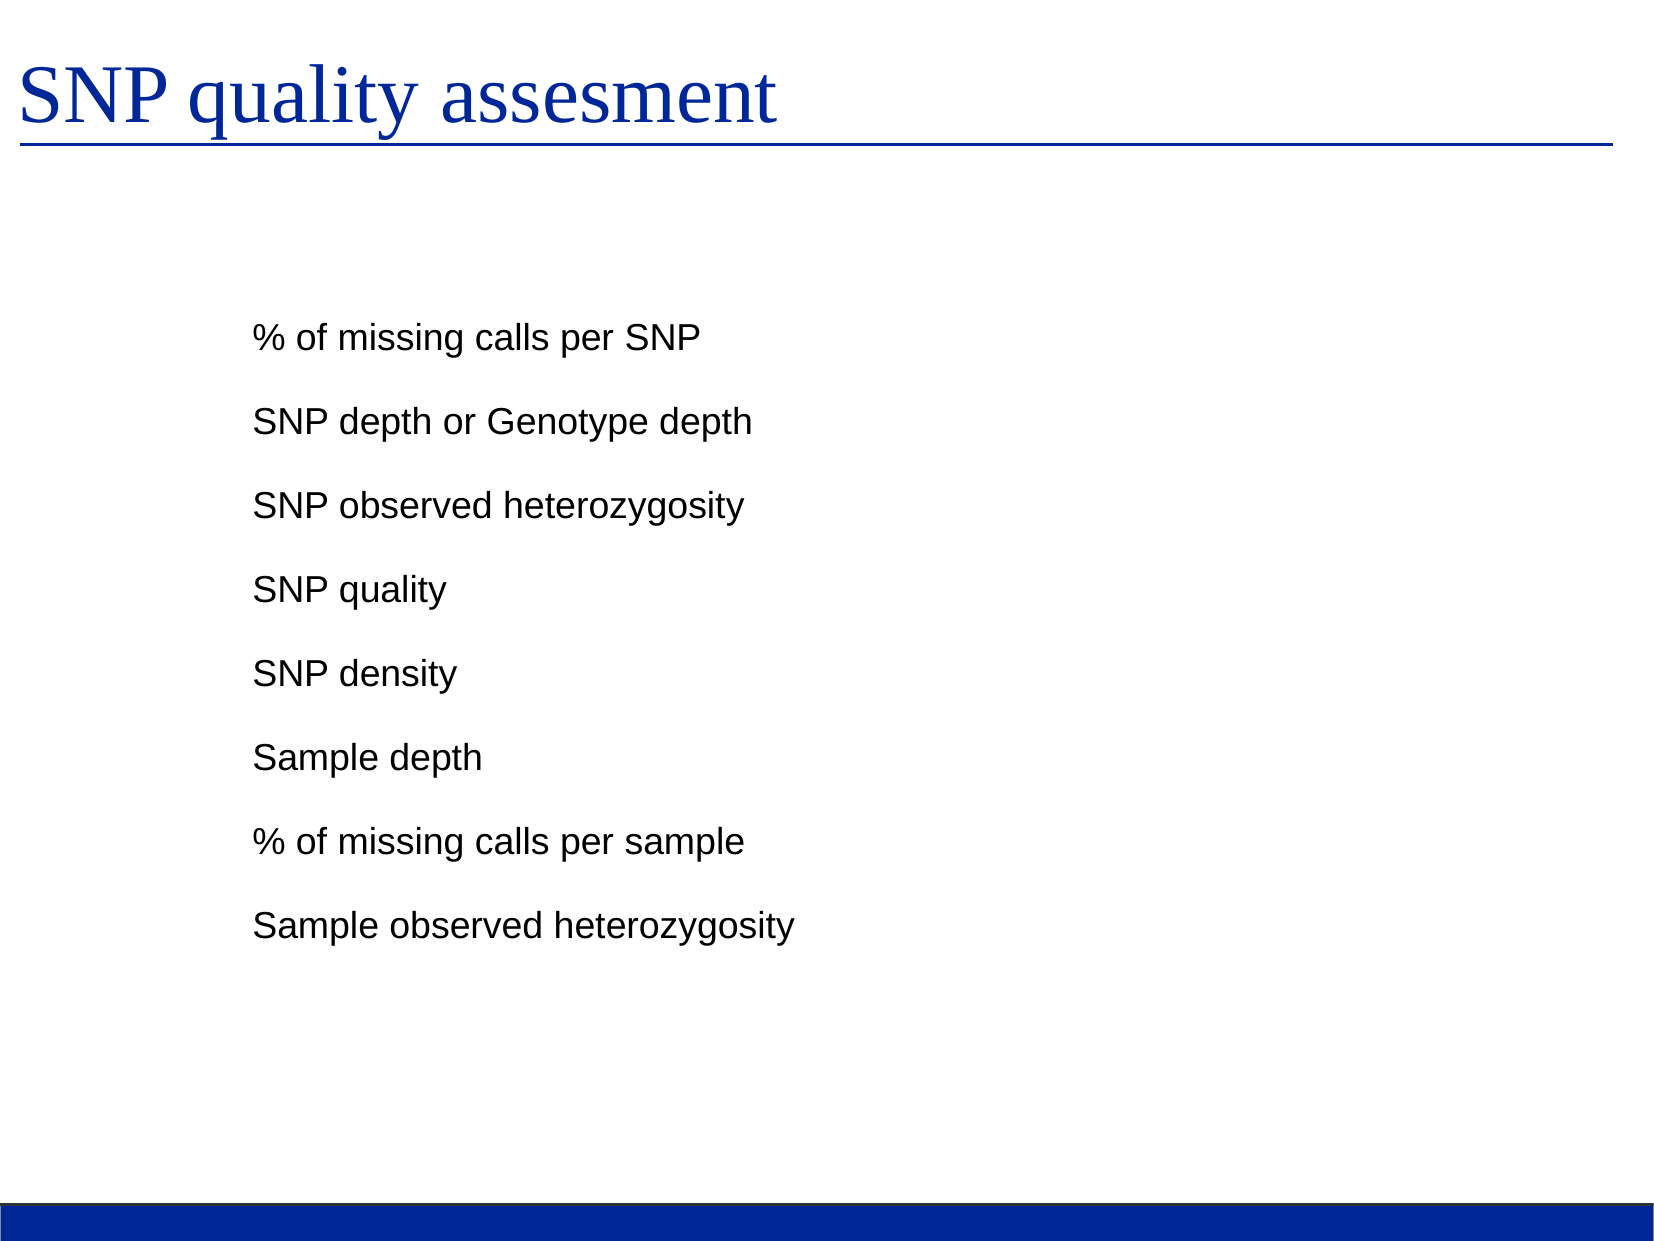

# SNP quality assesment
 % of missing calls per SNP
 SNP depth or Genotype depth
 SNP observed heterozygosity
 SNP quality
 SNP density
 Sample depth
 % of missing calls per sample
 Sample observed heterozygosity